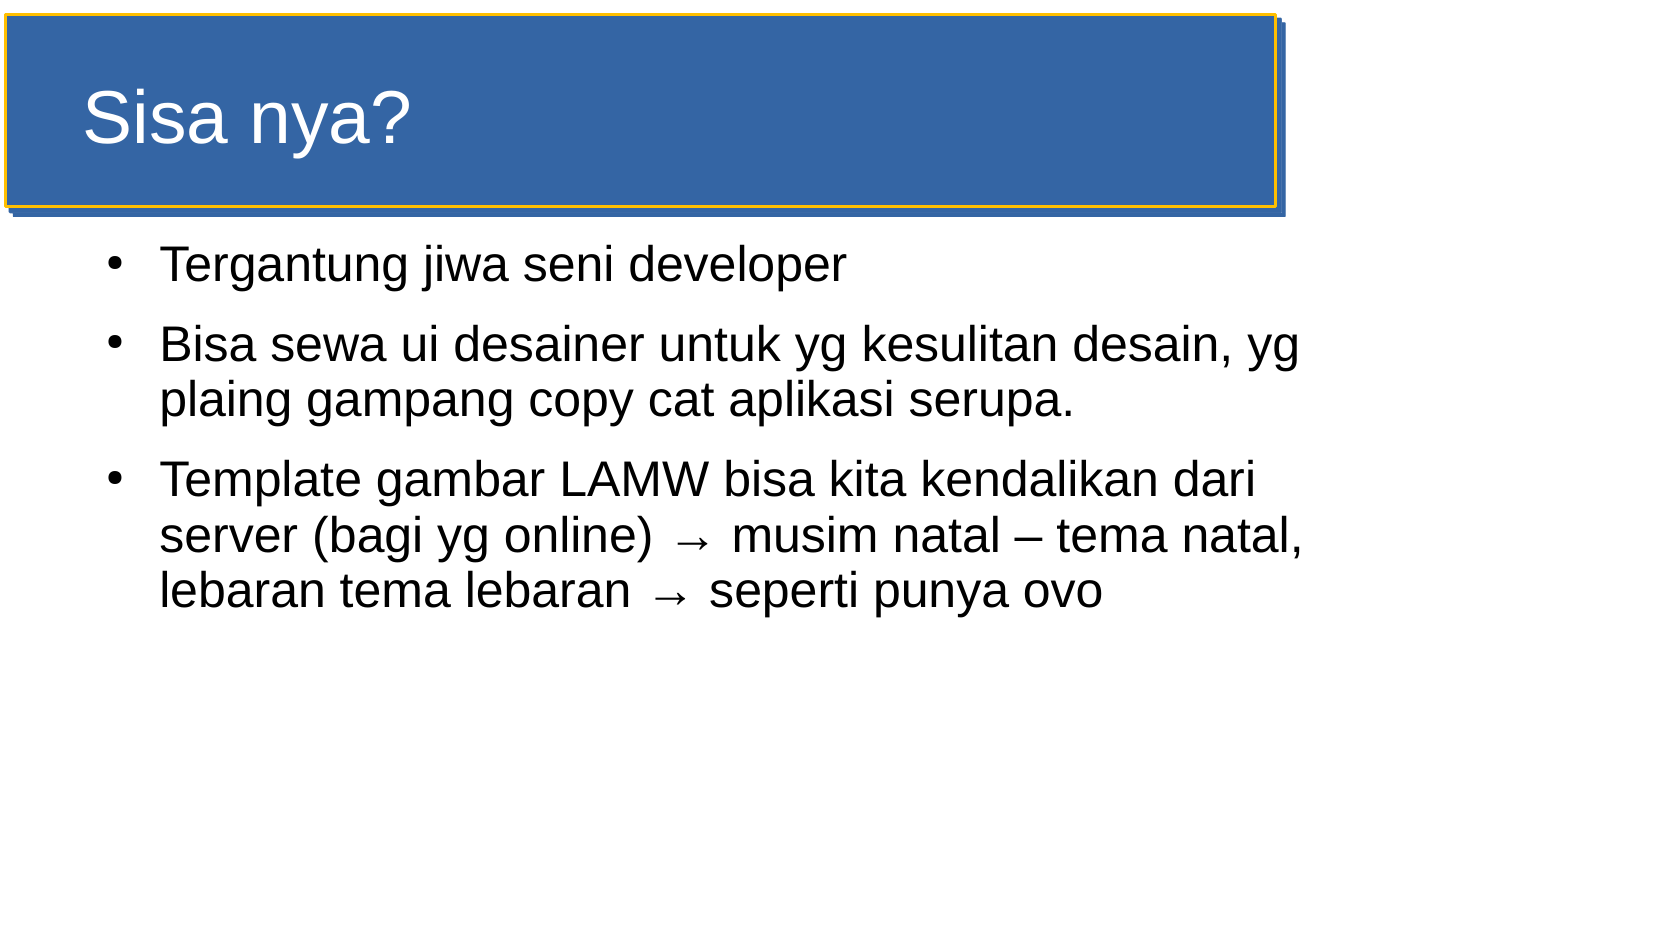

# Sisa nya?
Tergantung jiwa seni developer
Bisa sewa ui desainer untuk yg kesulitan desain, yg plaing gampang copy cat aplikasi serupa.
Template gambar LAMW bisa kita kendalikan dari server (bagi yg online) → musim natal – tema natal, lebaran tema lebaran → seperti punya ovo